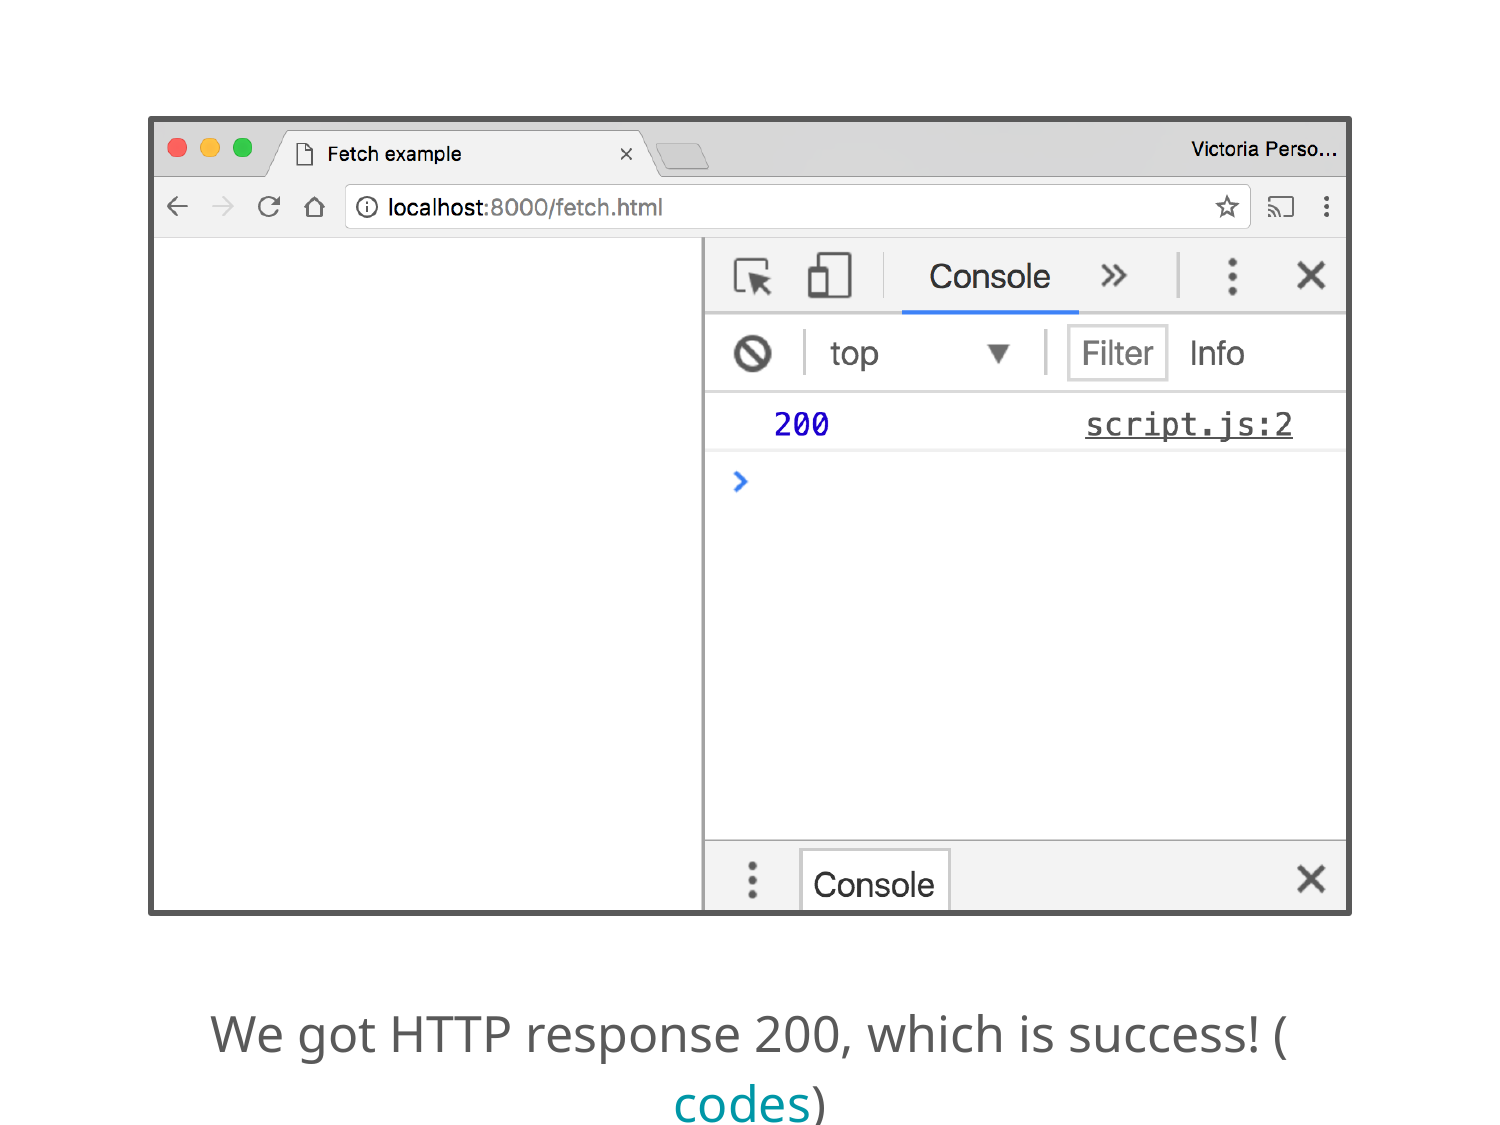

# We got HTTP response 200, which is success! (codes)